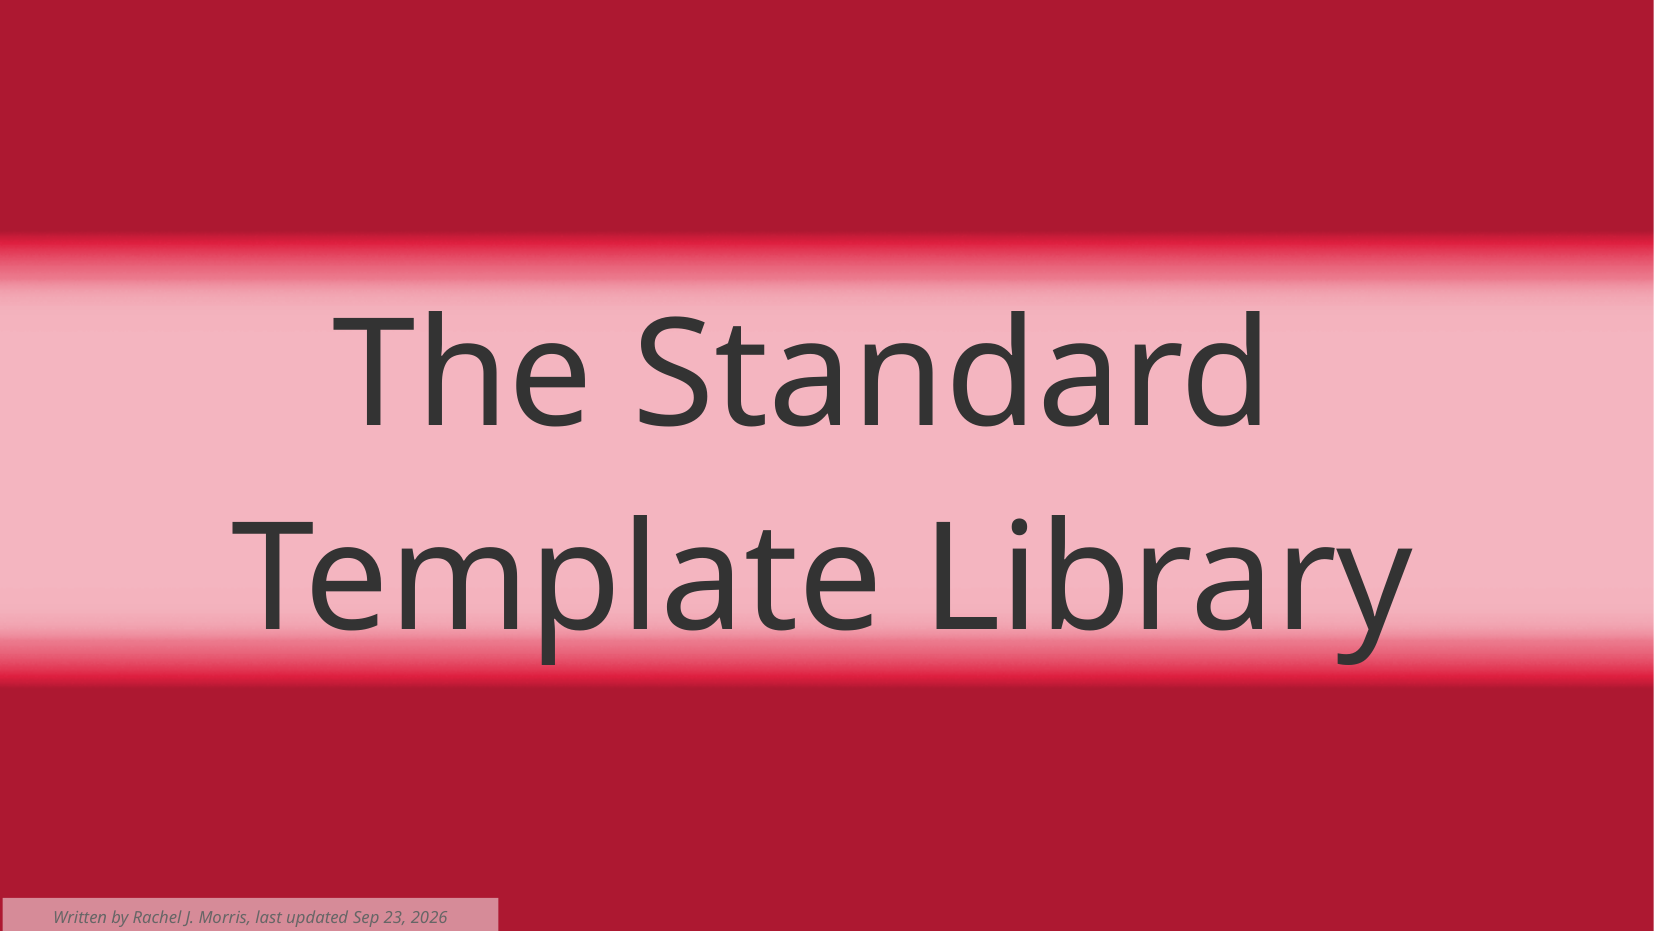

# The Standard Template Library
Written by Rachel J. Morris, last updated